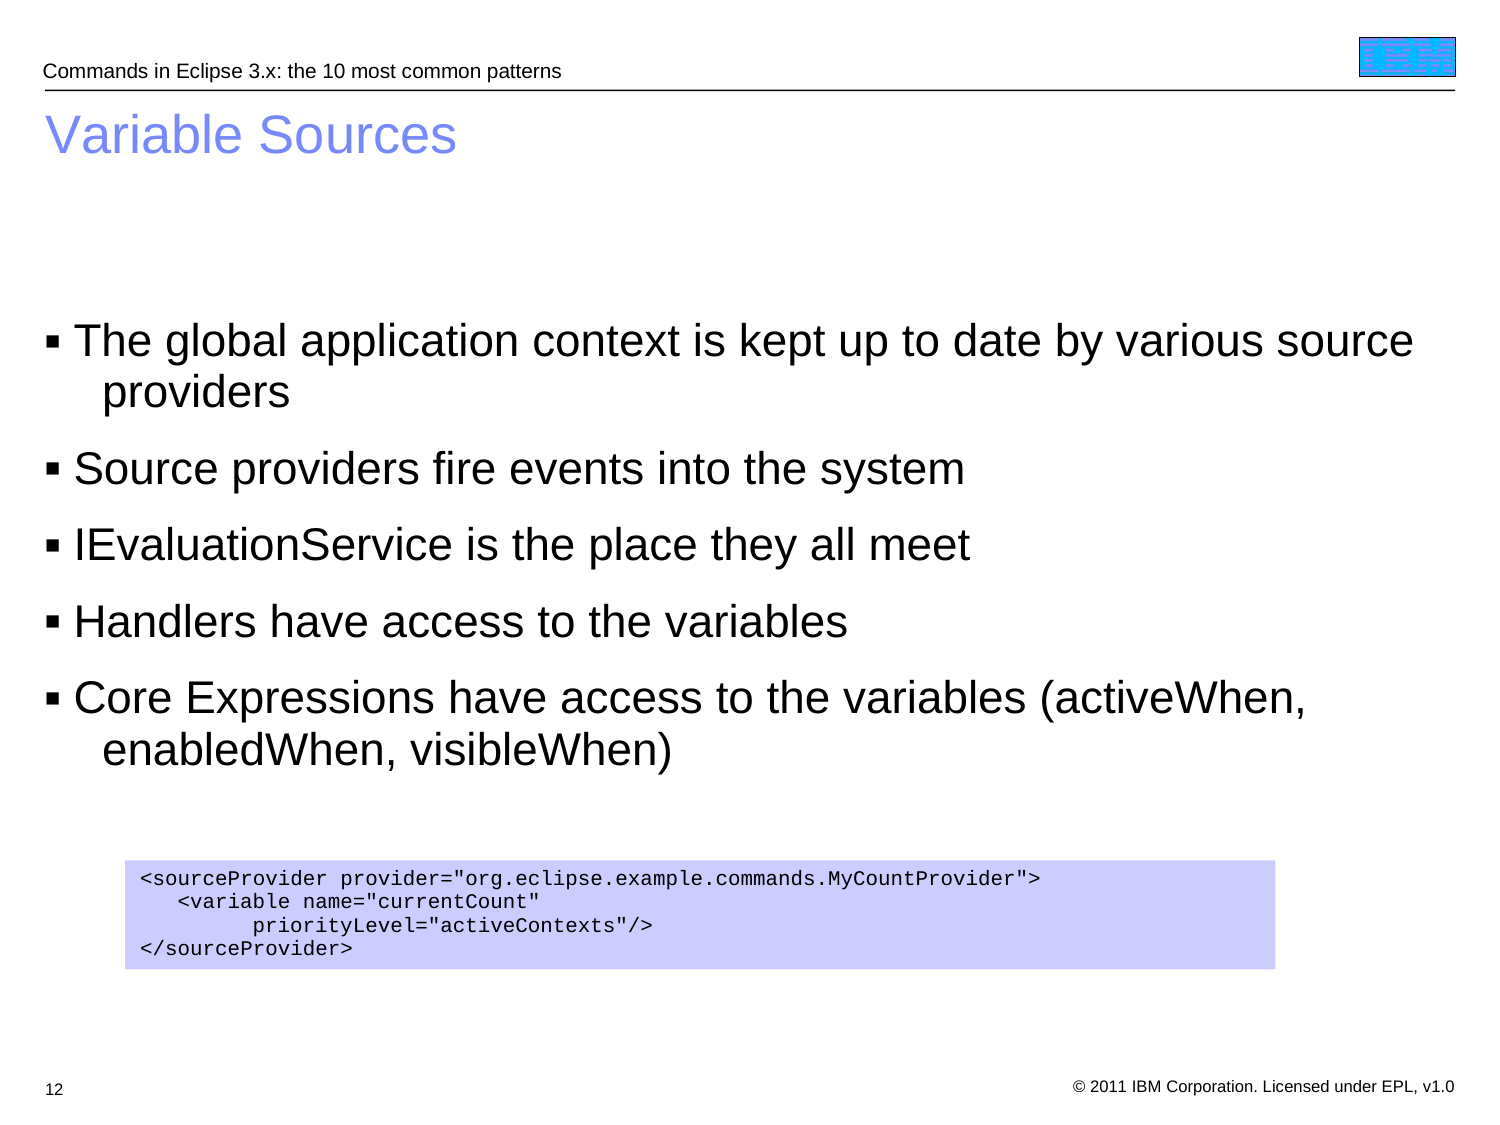

Commands in Eclipse 3.x: the 10 most common patterns
# Variable Sources
The global application context is kept up to date by various source providers
Source providers fire events into the system
IEvaluationService is the place they all meet
Handlers have access to the variables
Core Expressions have access to the variables (activeWhen, enabledWhen, visibleWhen)
<sourceProvider provider="org.eclipse.example.commands.MyCountProvider">
 <variable name="currentCount"
 priorityLevel="activeContexts"/>
</sourceProvider>
12